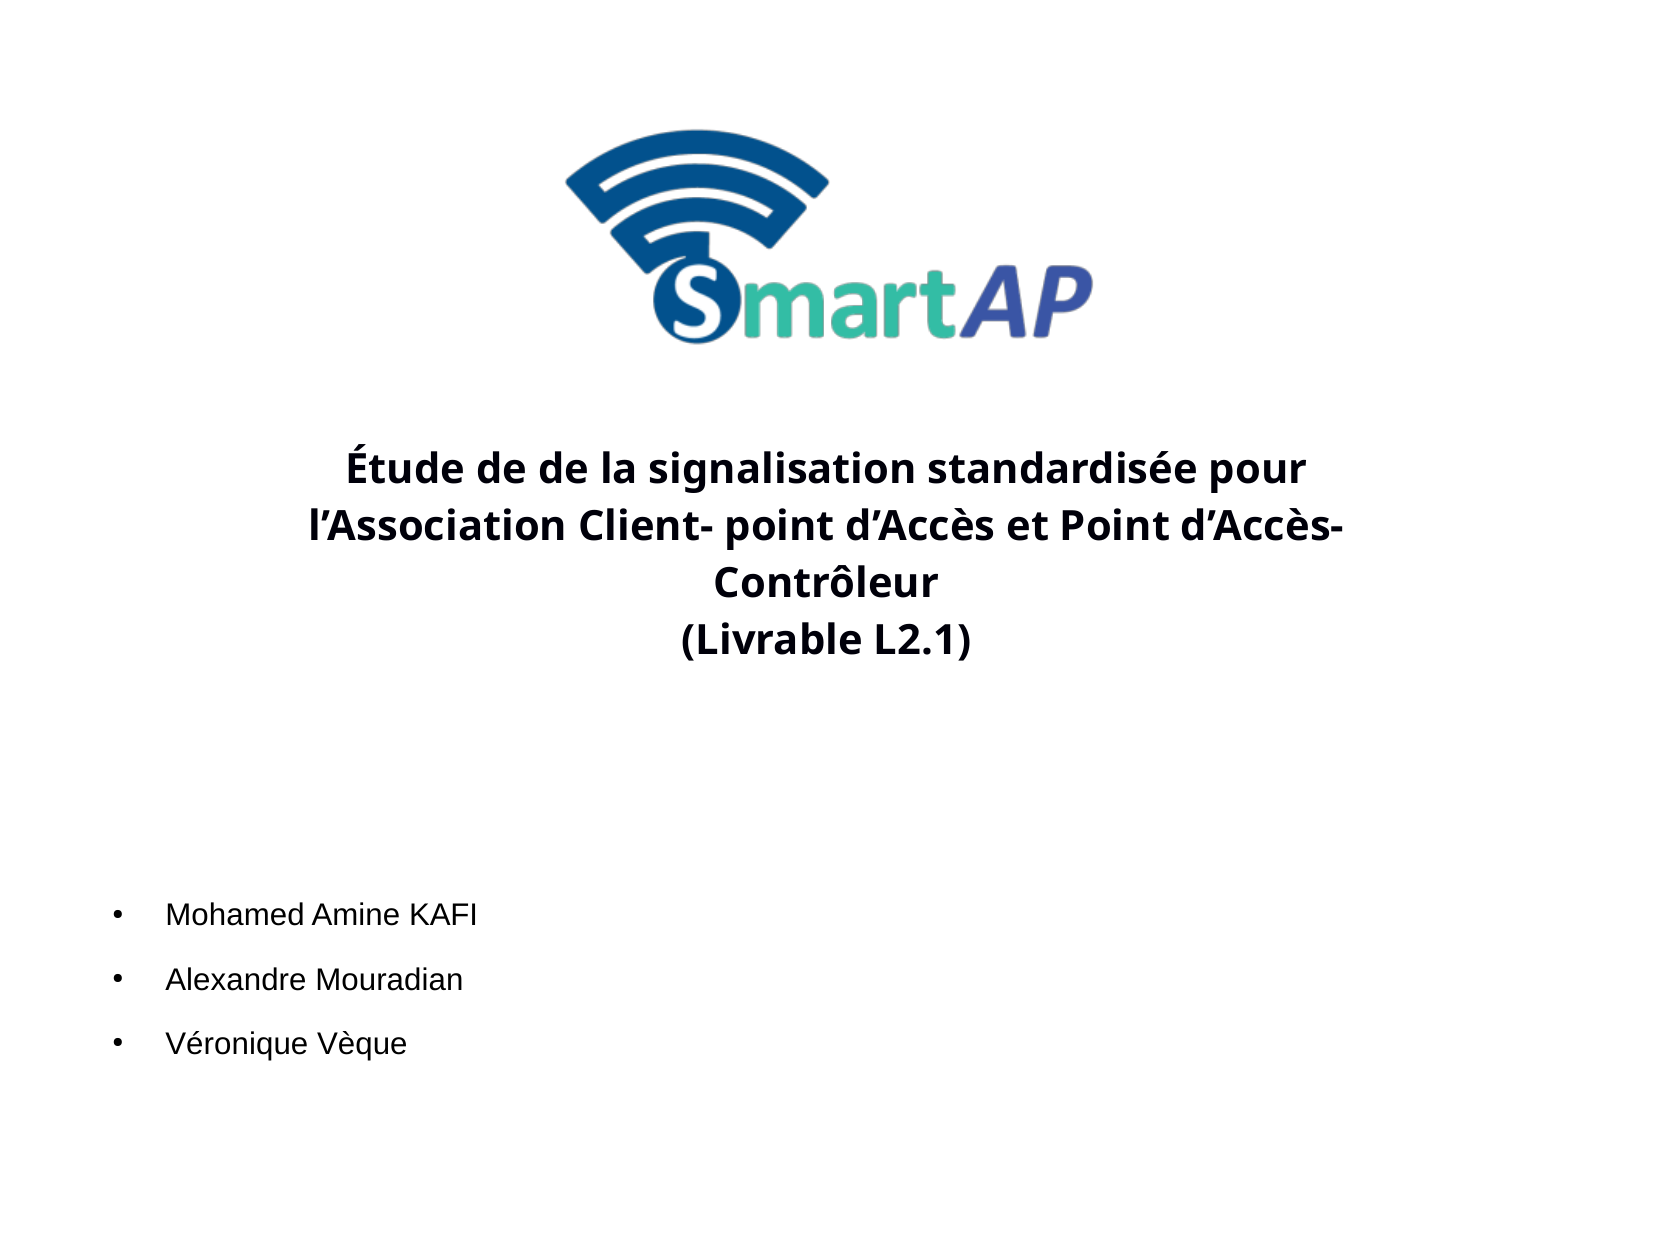

# Étude de de la signalisation standardisée pour l’Association Client- point d’Accès et Point d’Accès- Contrôleur (Livrable L2.1)
Mohamed Amine KAFI
Alexandre Mouradian
Véronique Vèque